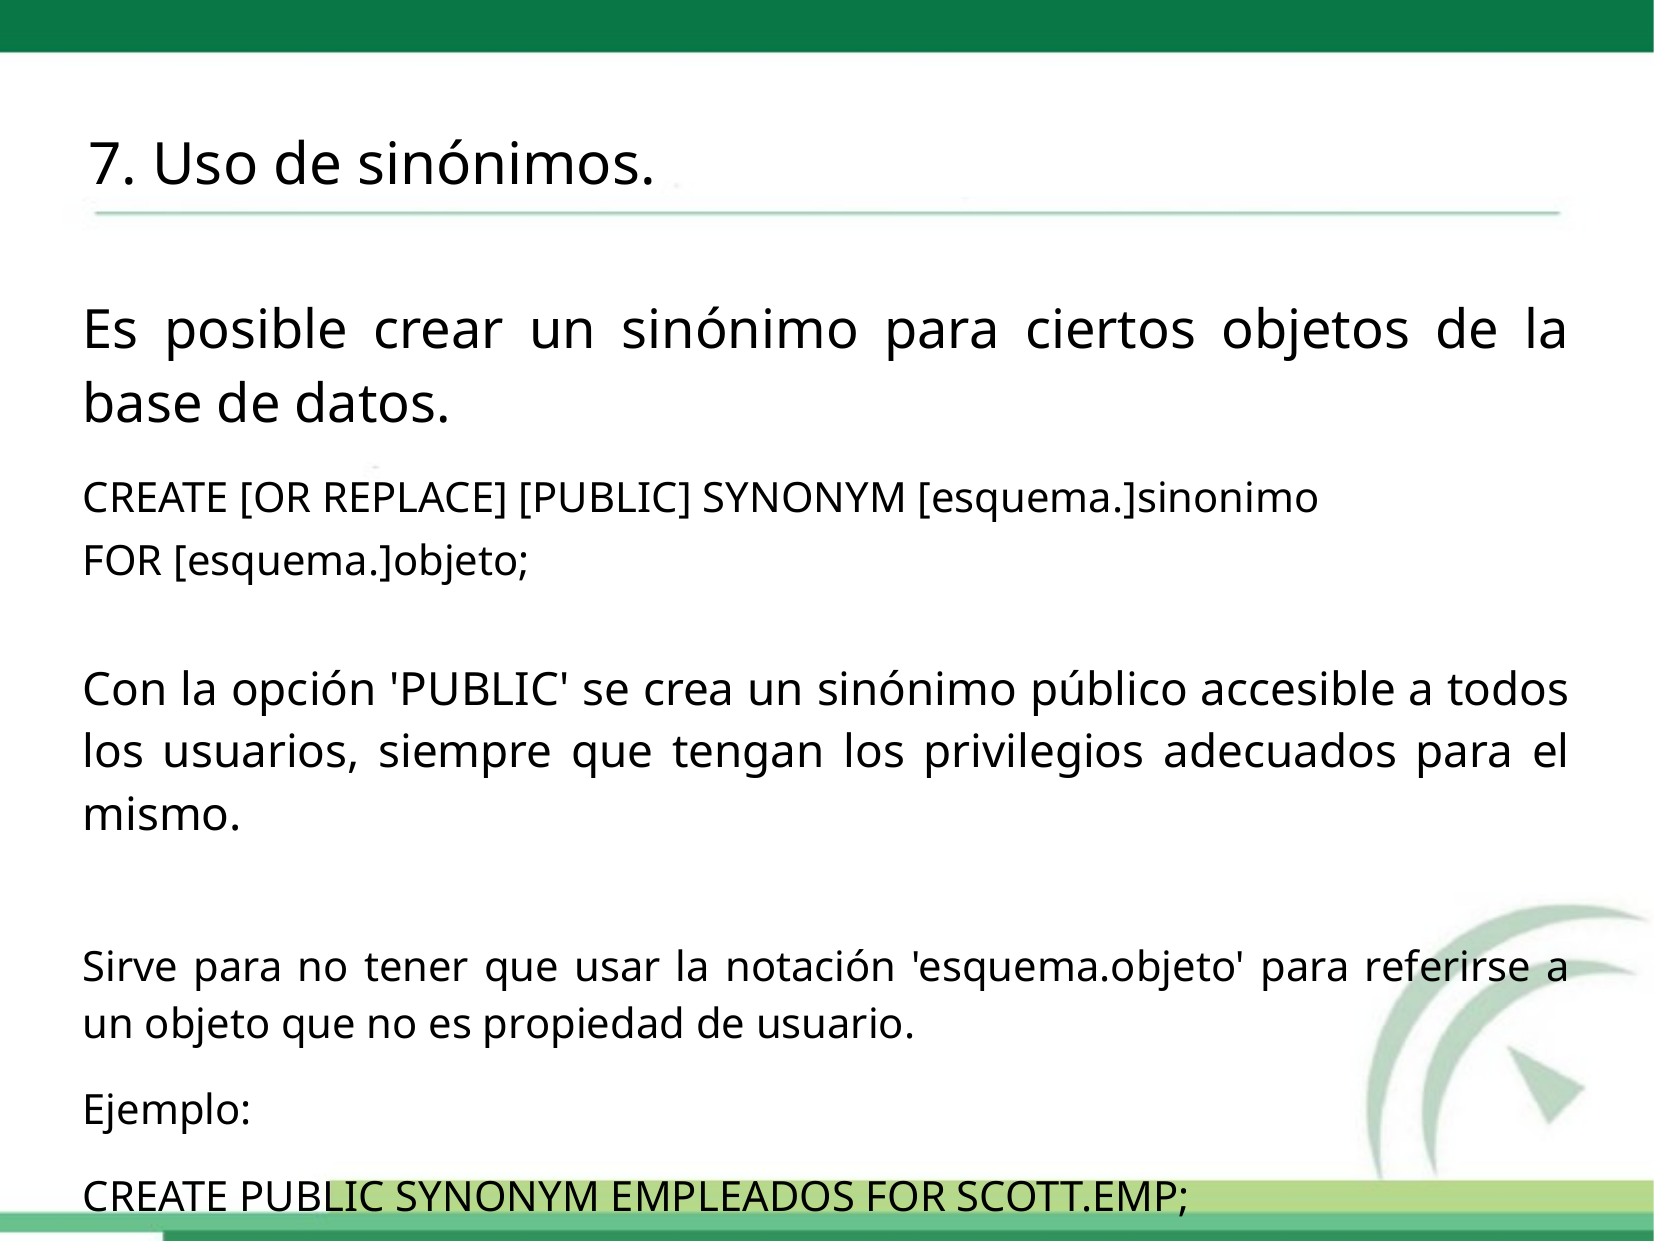

# 7. Uso de sinónimos.
Es posible crear un sinónimo para ciertos objetos de la base de datos.
CREATE [OR REPLACE] [PUBLIC] SYNONYM [esquema.]sinonimo
FOR [esquema.]objeto;
Con la opción 'PUBLIC' se crea un sinónimo público accesible a todos los usuarios, siempre que tengan los privilegios adecuados para el mismo.
Sirve para no tener que usar la notación 'esquema.objeto' para referirse a un objeto que no es propiedad de usuario.
Ejemplo:
CREATE PUBLIC SYNONYM EMPLEADOS FOR SCOTT.EMP;